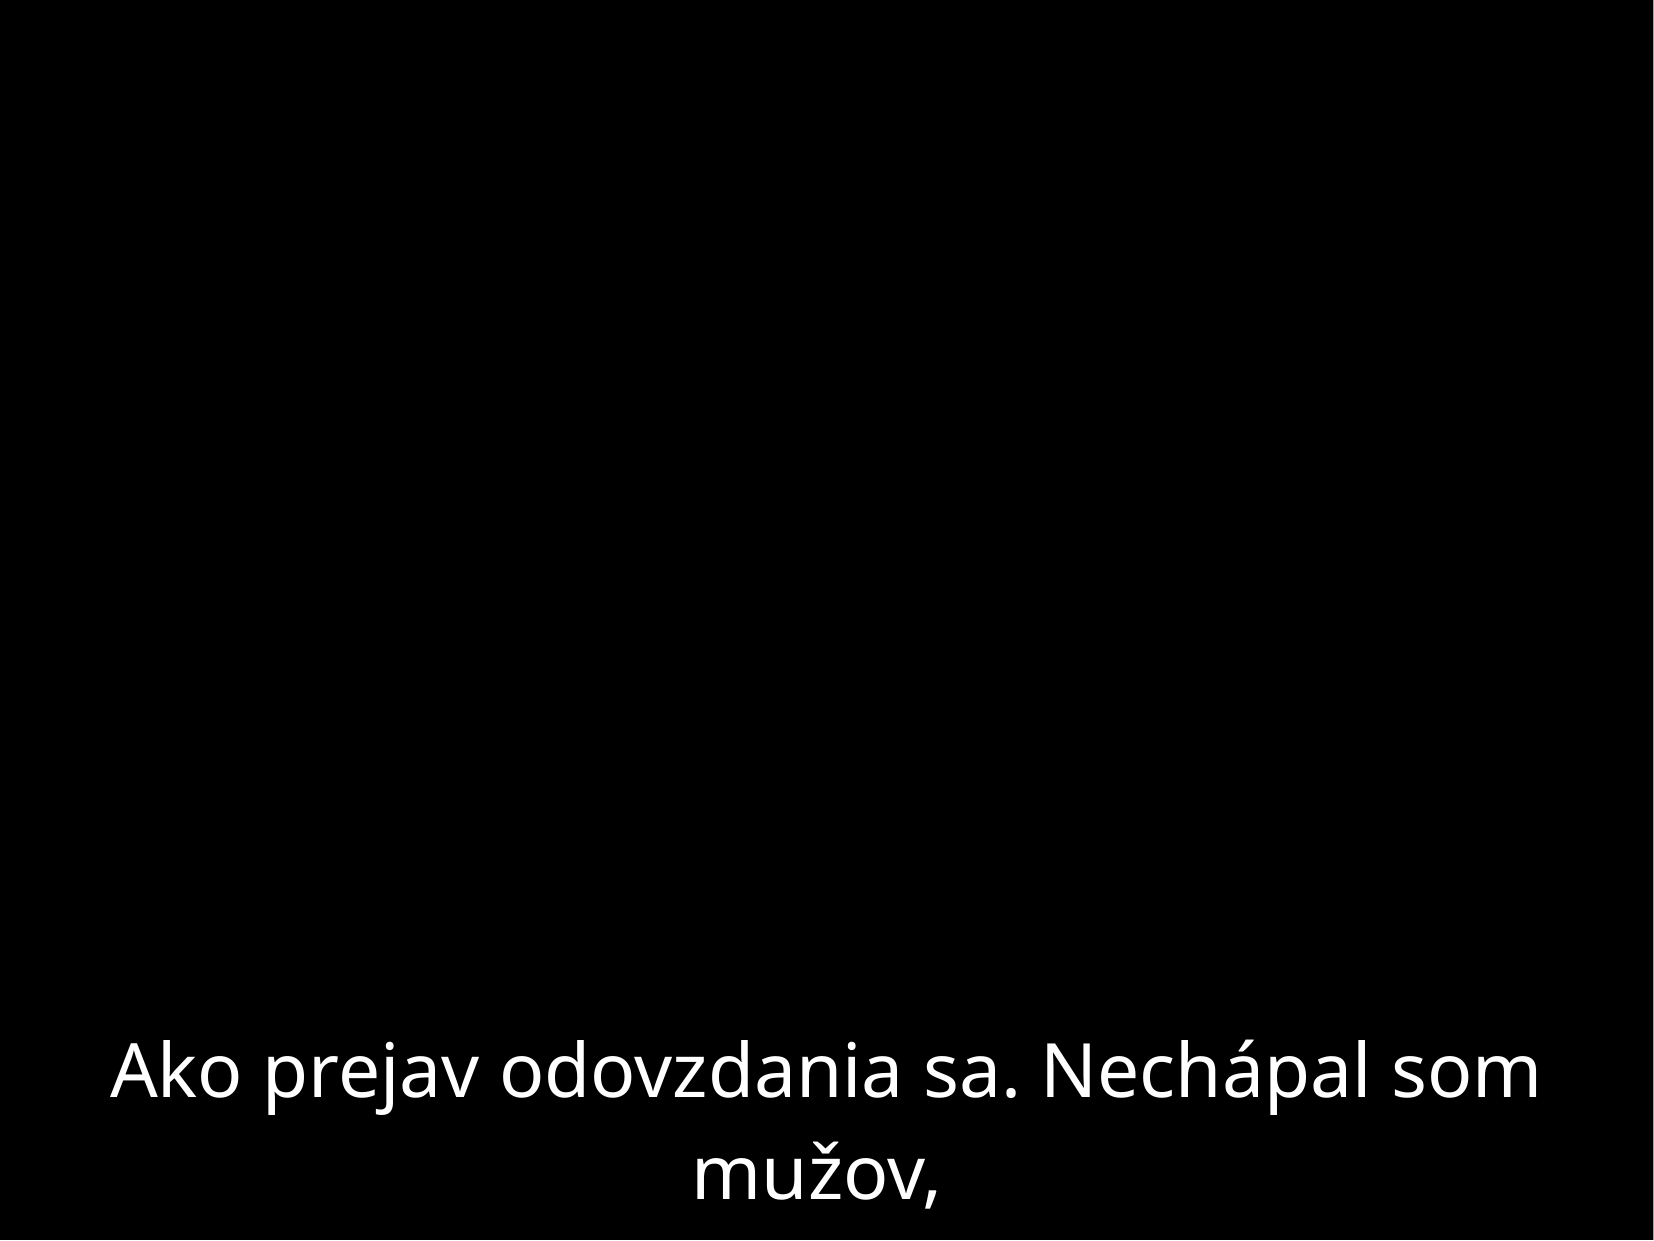

# Ako prejav odovzdania sa. Nechápal som mužov,